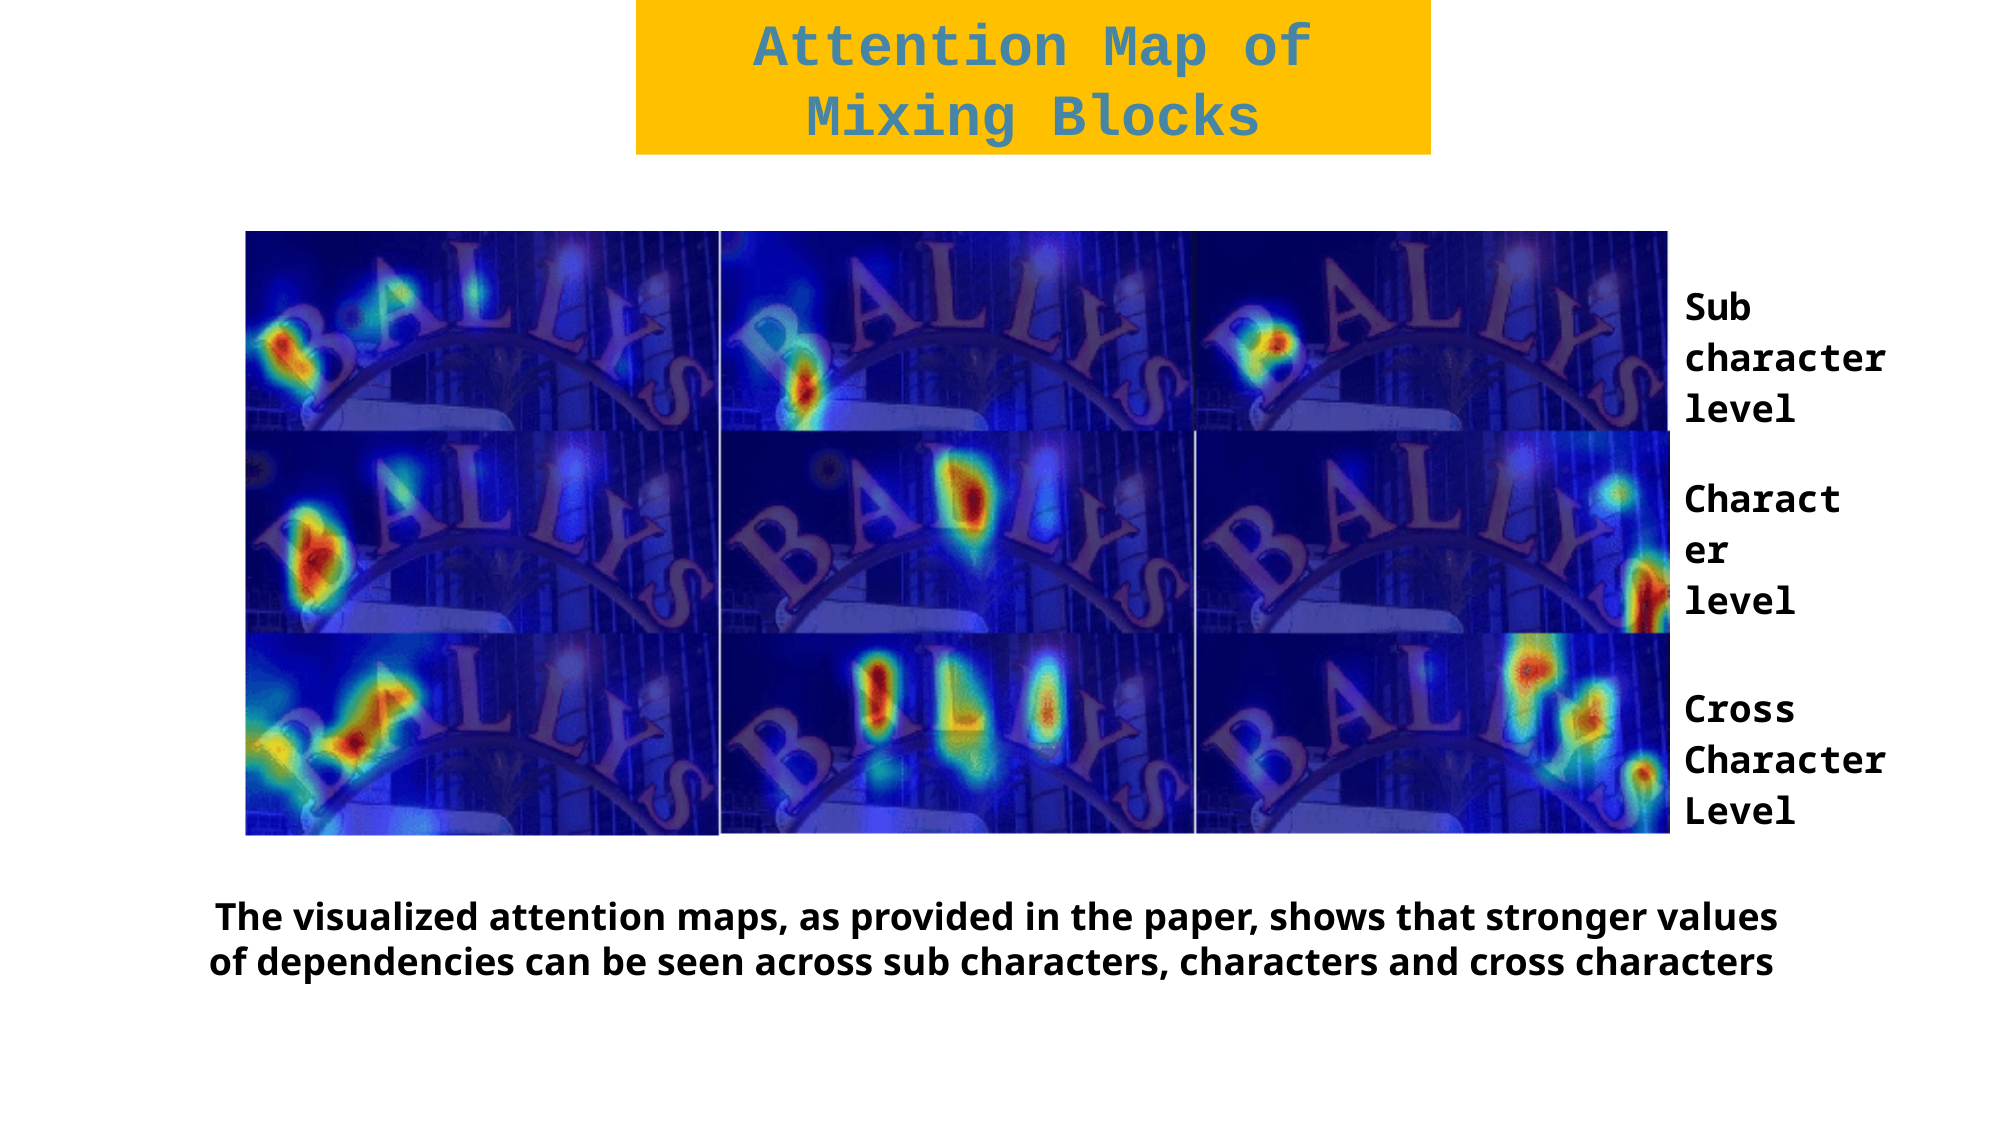

Attention Map of Mixing Blocks
Sub character level
Character level
Cross Character Level
The visualized attention maps, as provided in the paper, shows that stronger values of dependencies can be seen across sub characters, characters and cross characters